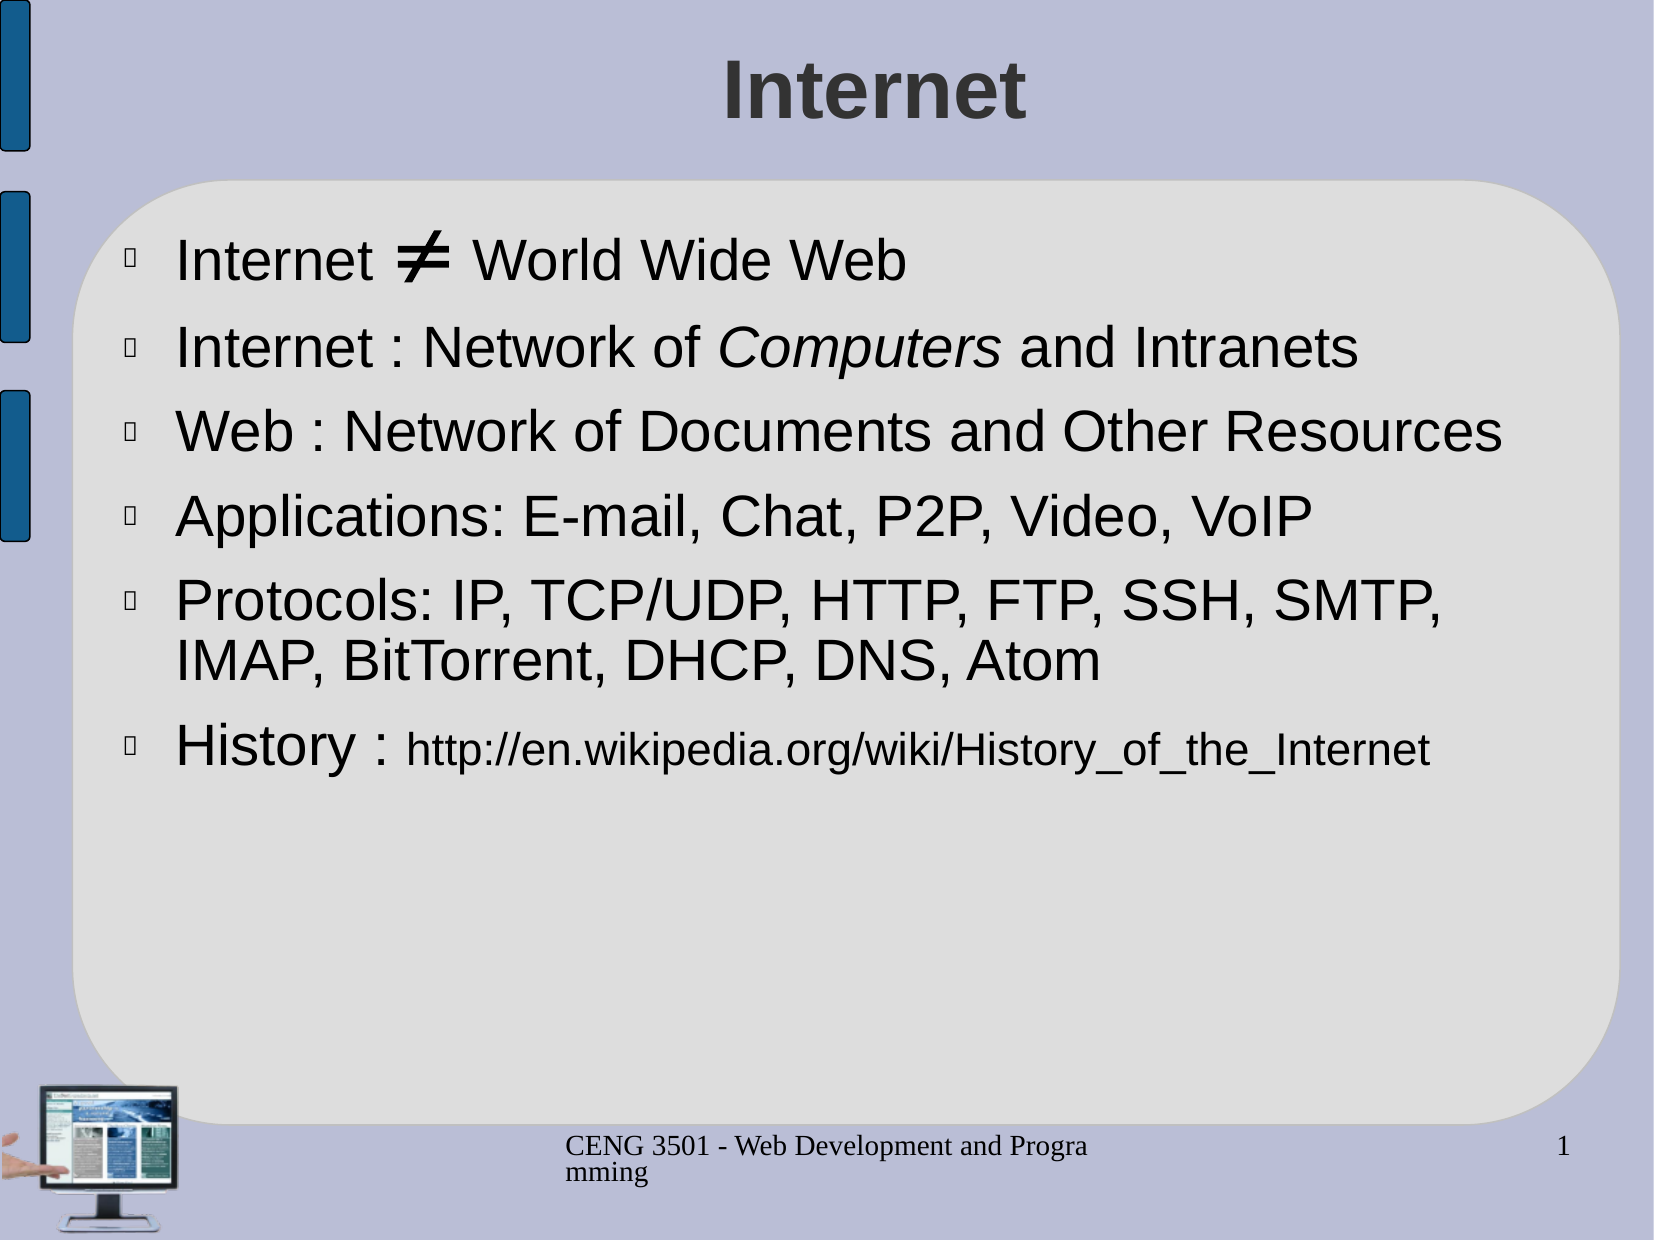

# Internet
Internet  World Wide Web
Internet : Network of Computers and Intranets
Web : Network of Documents and Other Resources
Applications: E-mail, Chat, P2P, Video, VoIP
Protocols: IP, TCP/UDP, HTTP, FTP, SSH, SMTP, IMAP, BitTorrent, DHCP, DNS, Atom
History : http://en.wikipedia.org/wiki/History_of_the_Internet
CENG 3501 - Web Development and Programming
1